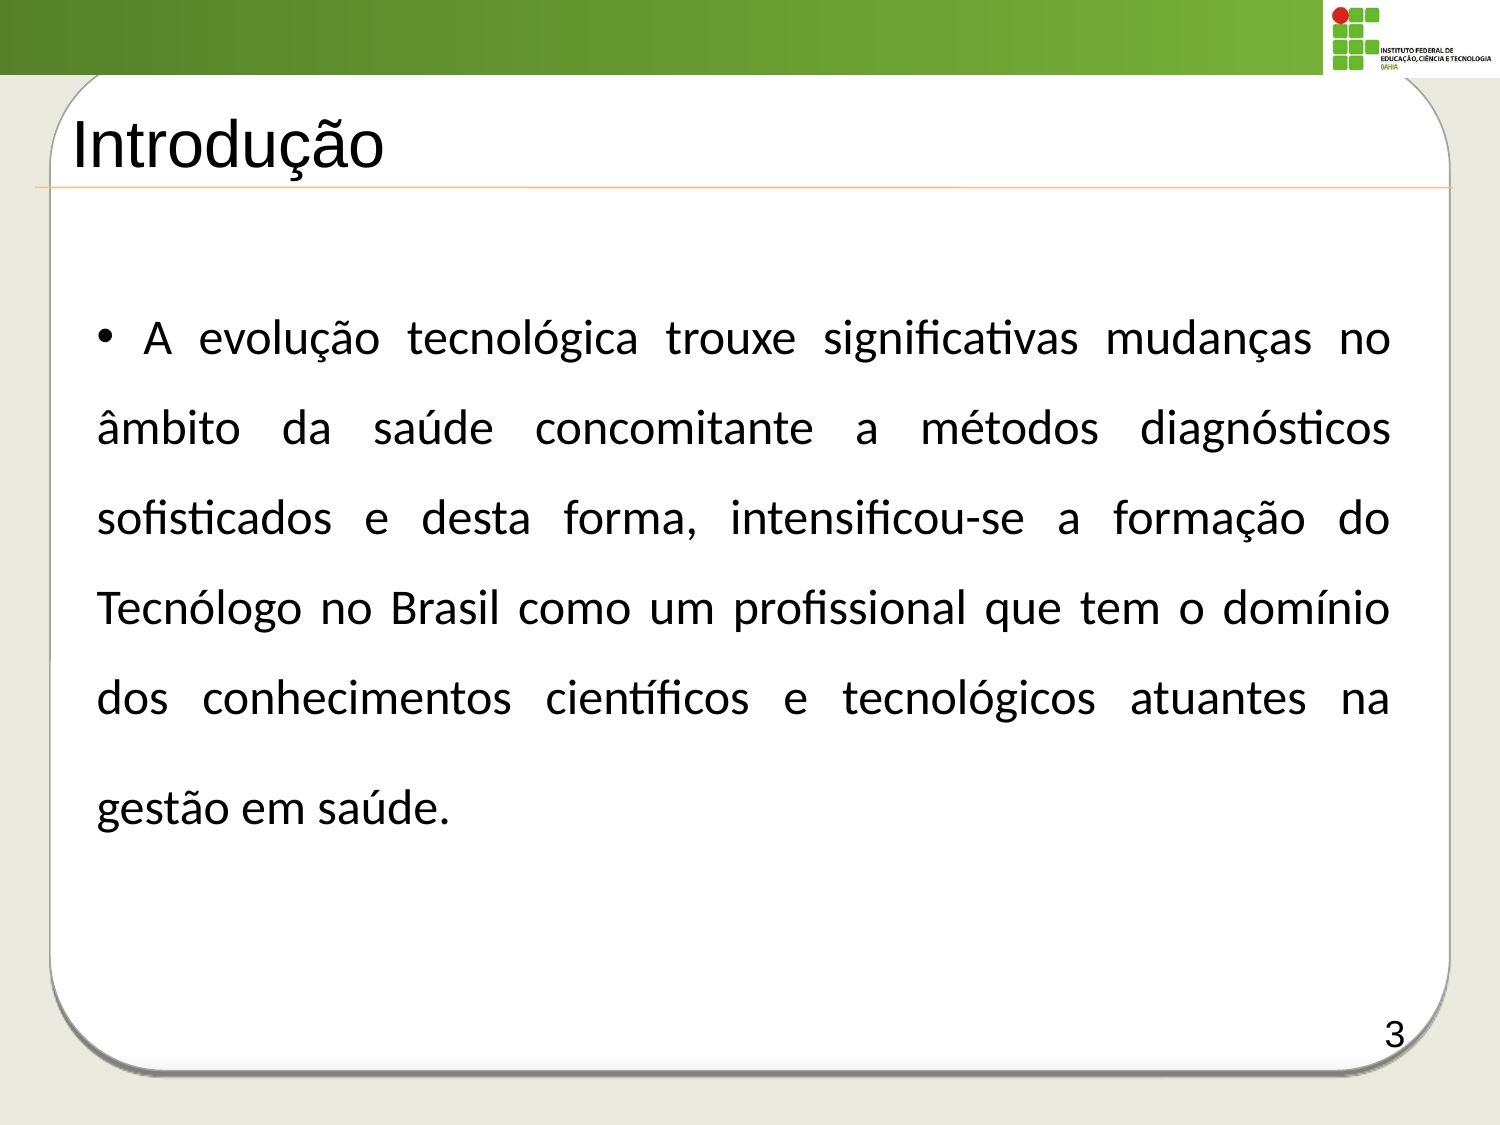

Introdução
 A evolução tecnológica trouxe significativas mudanças no âmbito da saúde concomitante a métodos diagnósticos sofisticados e desta forma, intensificou-se a formação do Tecnólogo no Brasil como um profissional que tem o domínio dos conhecimentos científicos e tecnológicos atuantes na gestão em saúde.